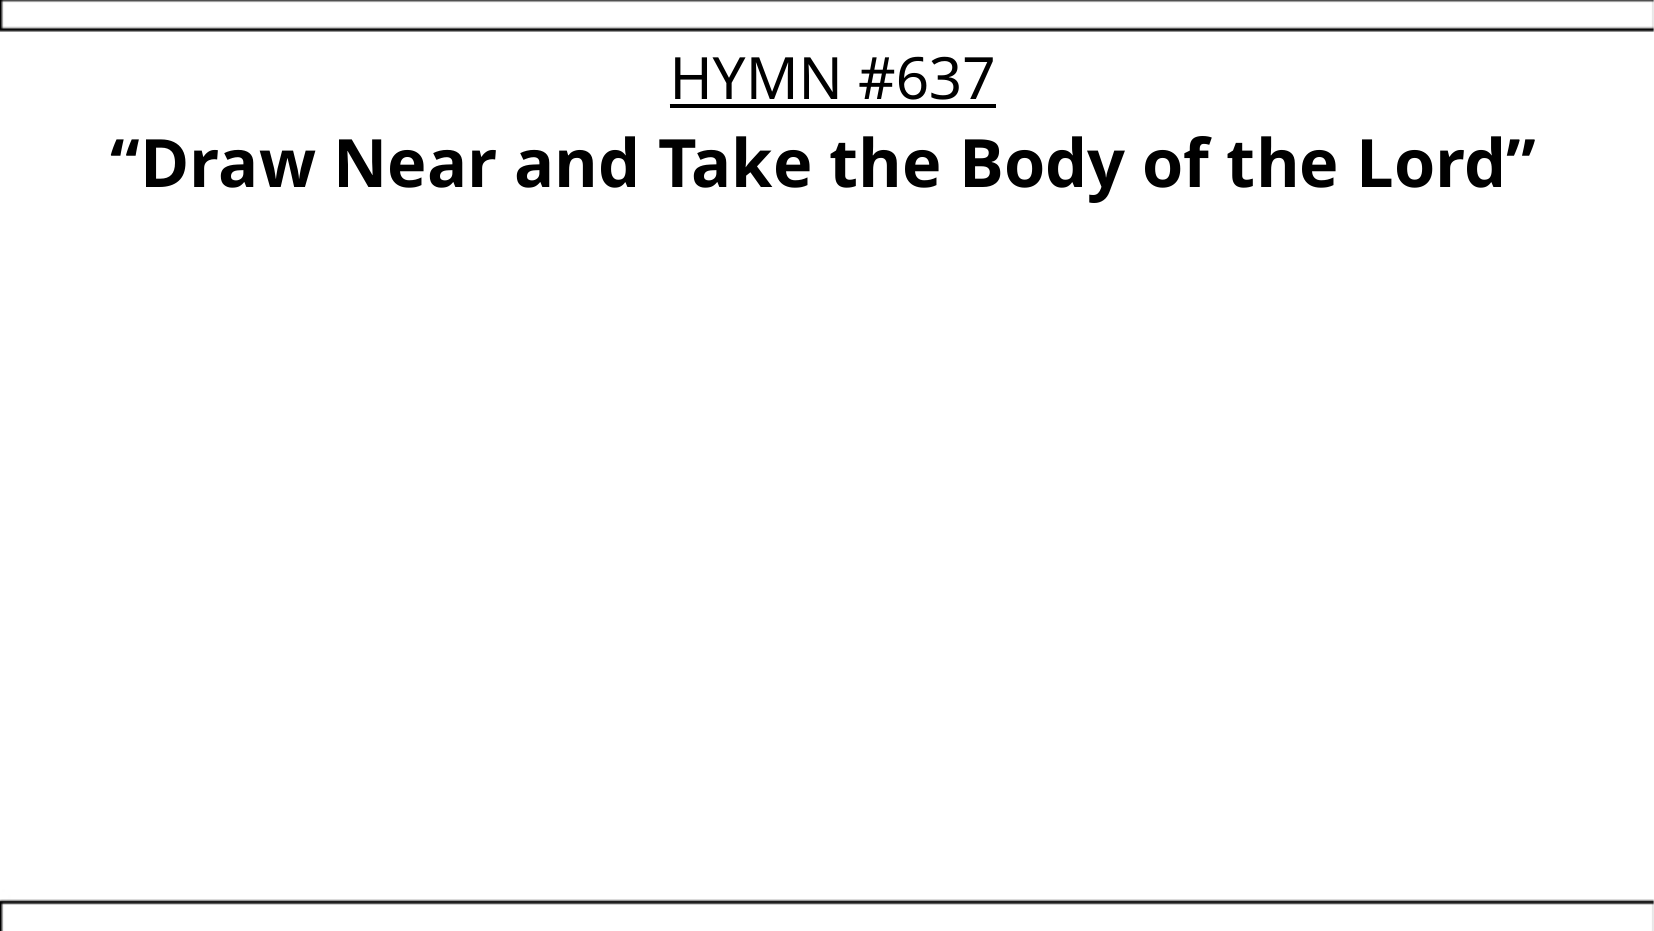

HYMN #637
“Draw Near and Take the Body of the Lord”